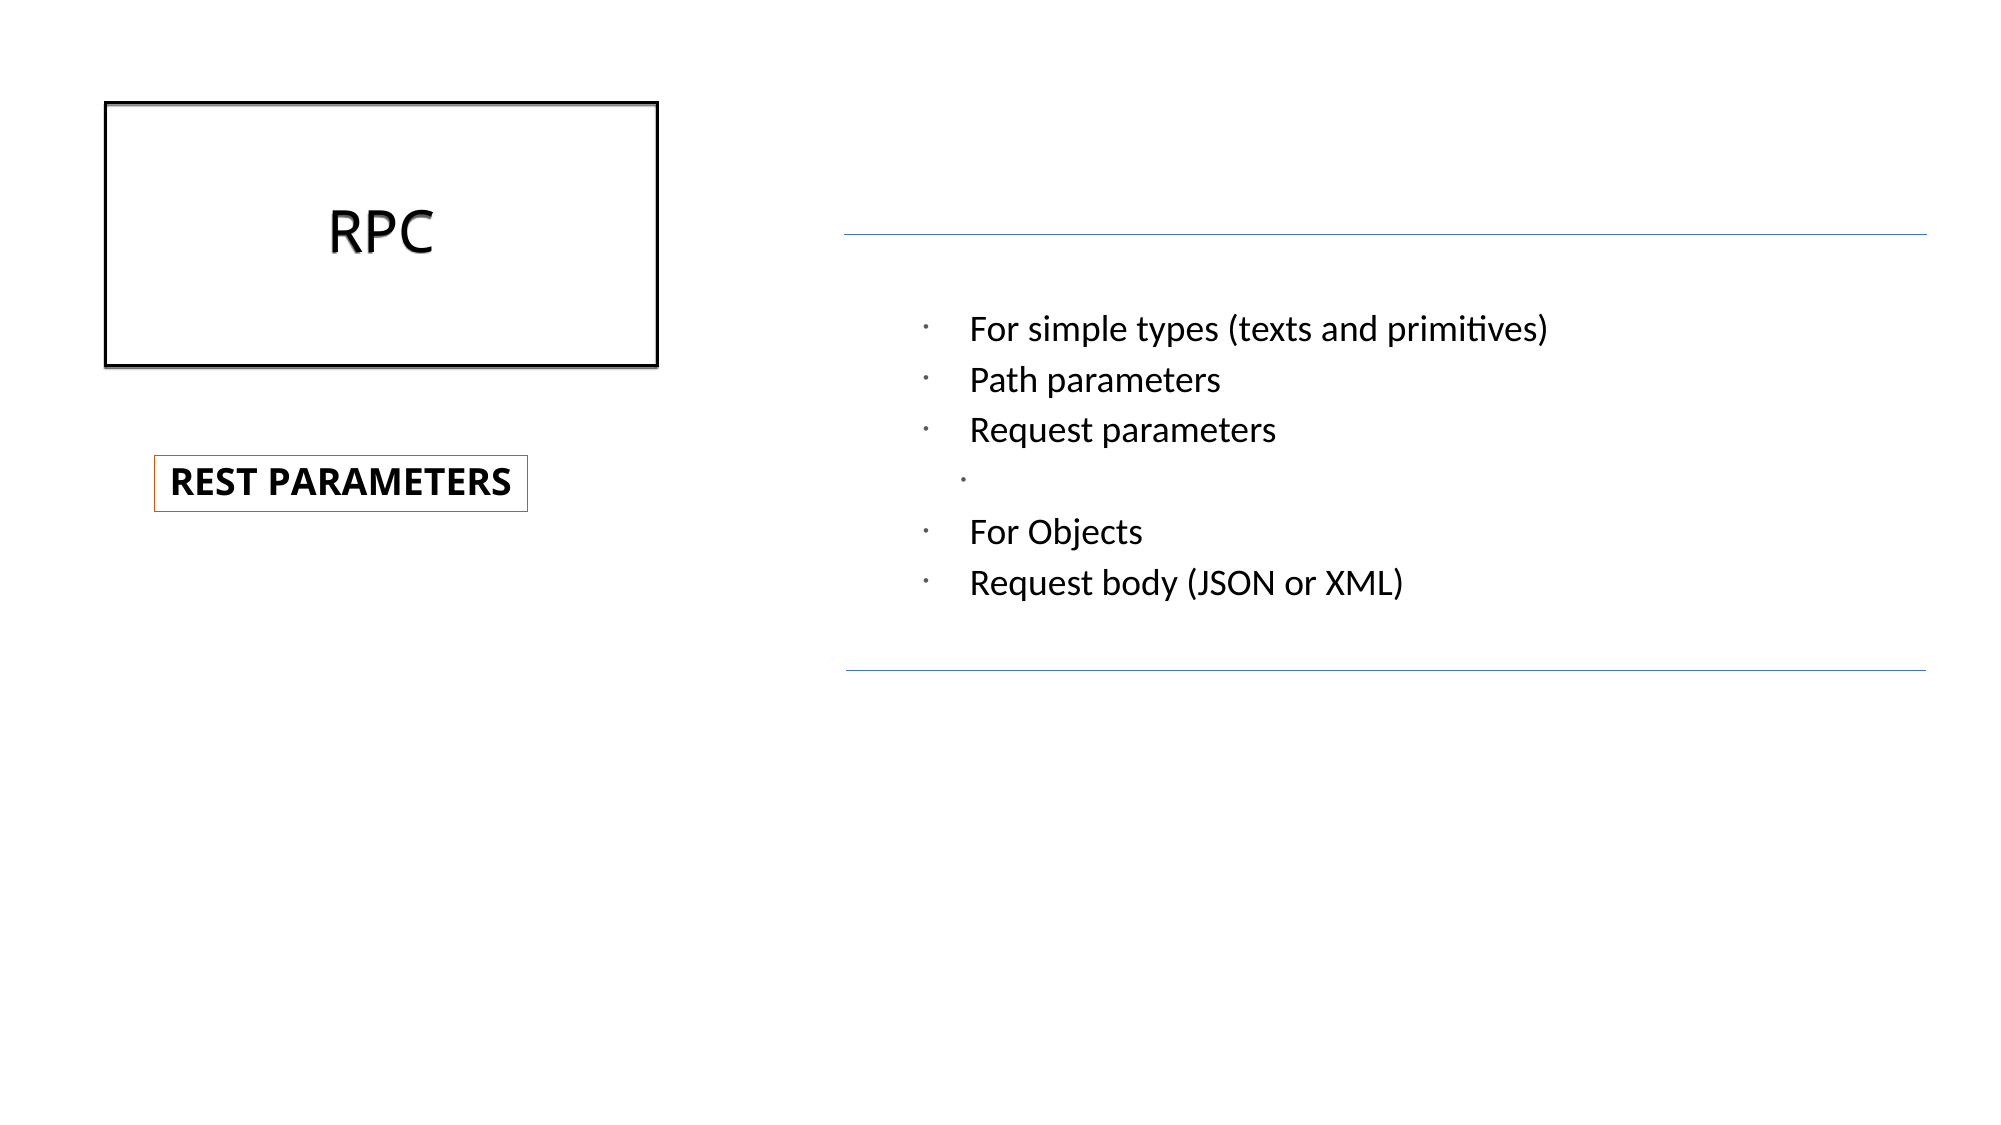

# RPC
For simple types (texts and primitives)
Path parameters
Request parameters
For Objects
Request body (JSON or XML)
REST PARAMETERS